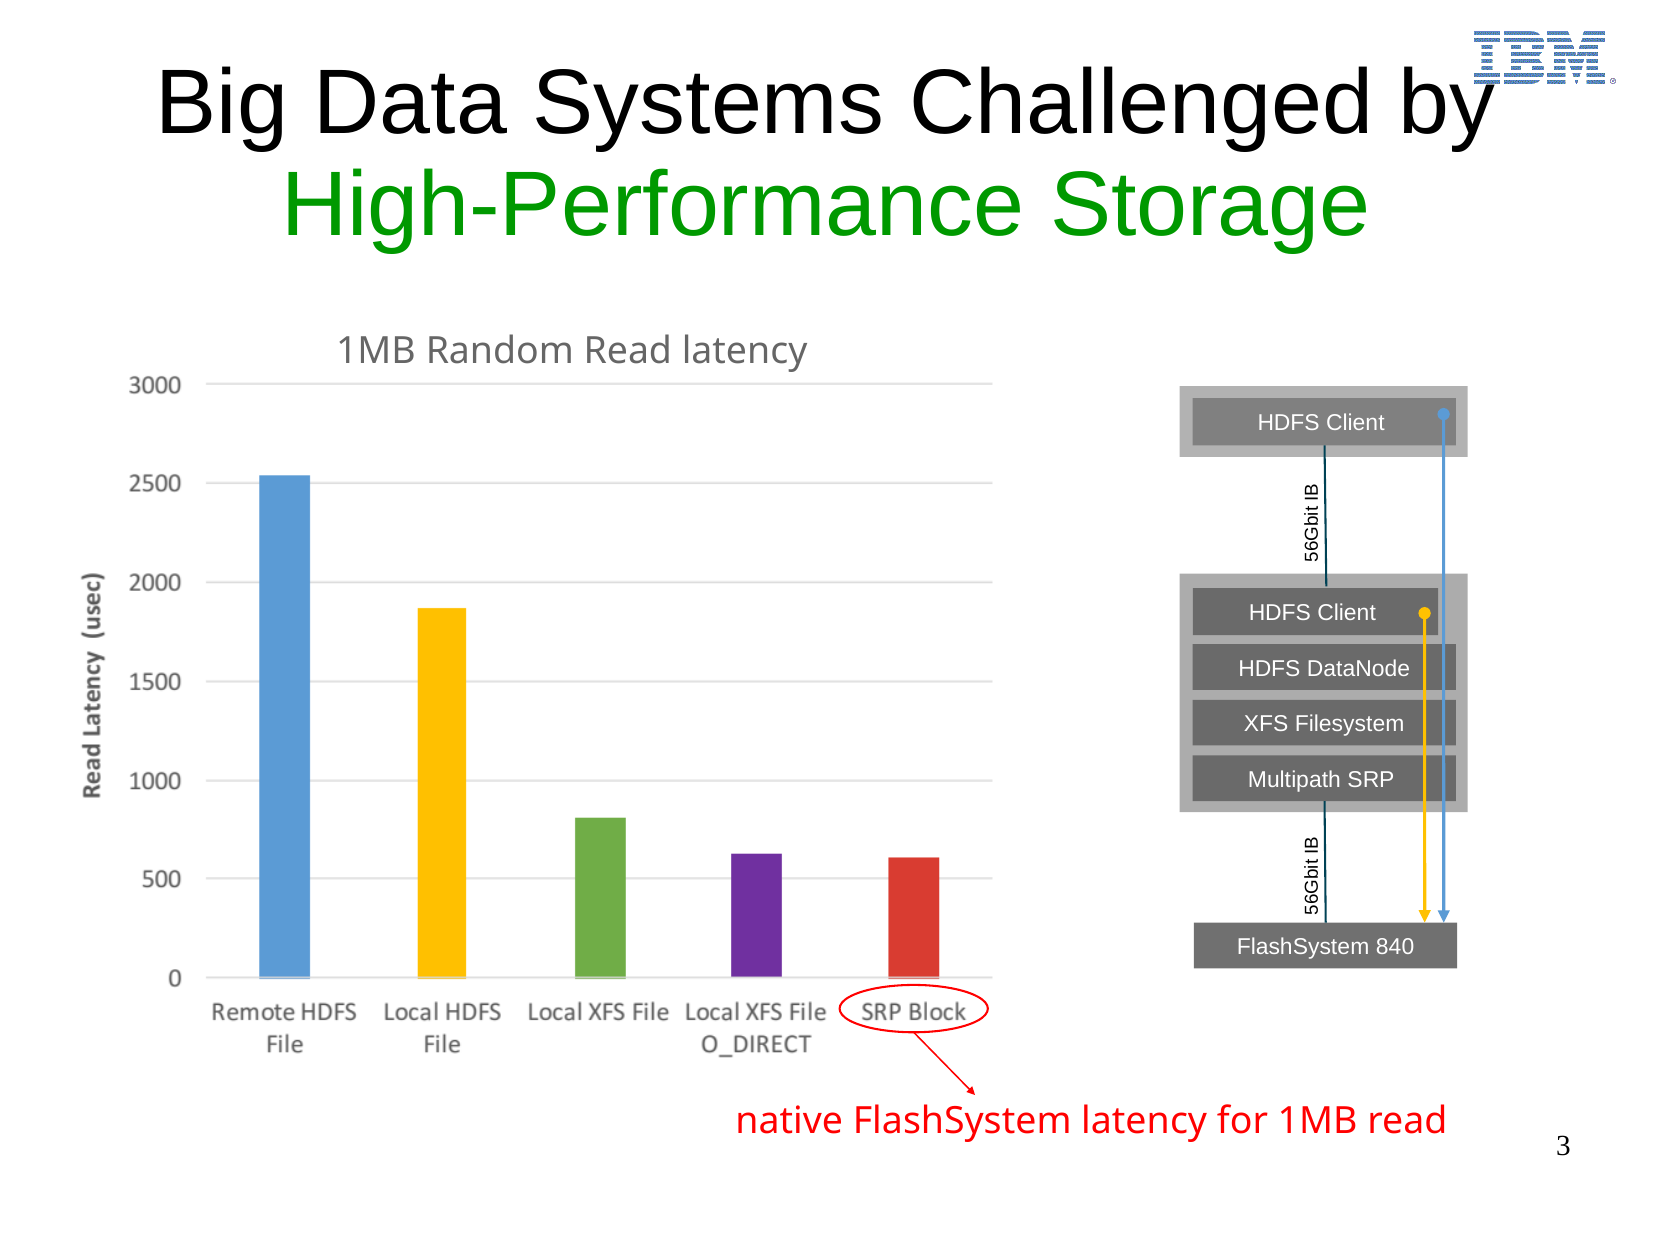

# Big Data Systems Challenged by High-Performance Storage
1MB Random Read latency
HDFS Client
56Gbit IB
HDFS Client
HDFS DataNode
XFS Filesystem
Multipath SRP
56Gbit IB
FlashSystem 840
native FlashSystem latency for 1MB read
3